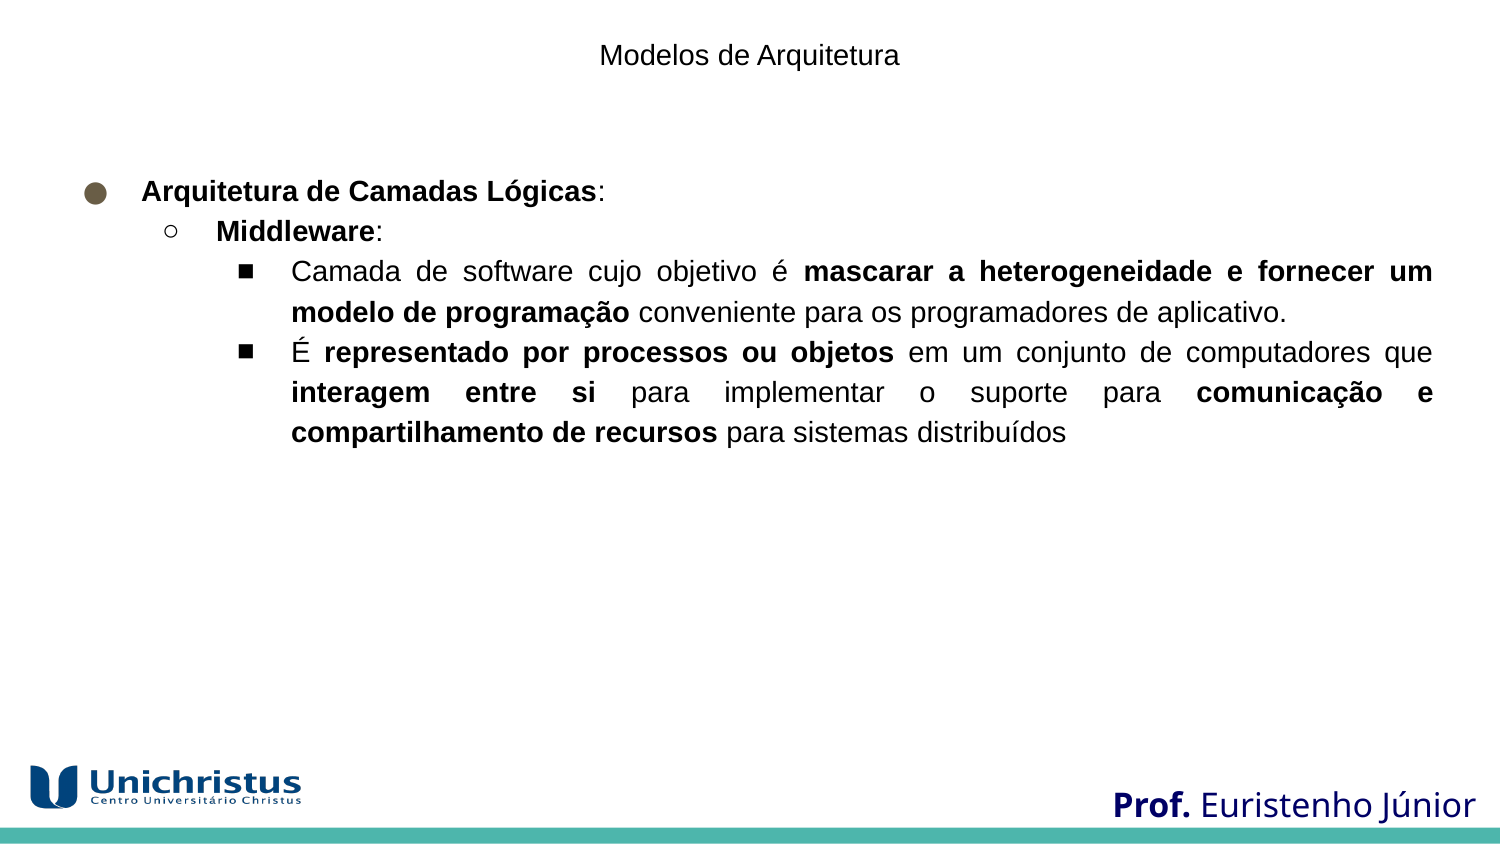

# Modelos de Arquitetura
Arquitetura de Camadas Lógicas:
Middleware:
Camada de software cujo objetivo é mascarar a heterogeneidade e fornecer um modelo de programação conveniente para os programadores de aplicativo.
É representado por processos ou objetos em um conjunto de computadores que interagem entre si para implementar o suporte para comunicação e compartilhamento de recursos para sistemas distribuídos
Prof. Euristenho Júnior